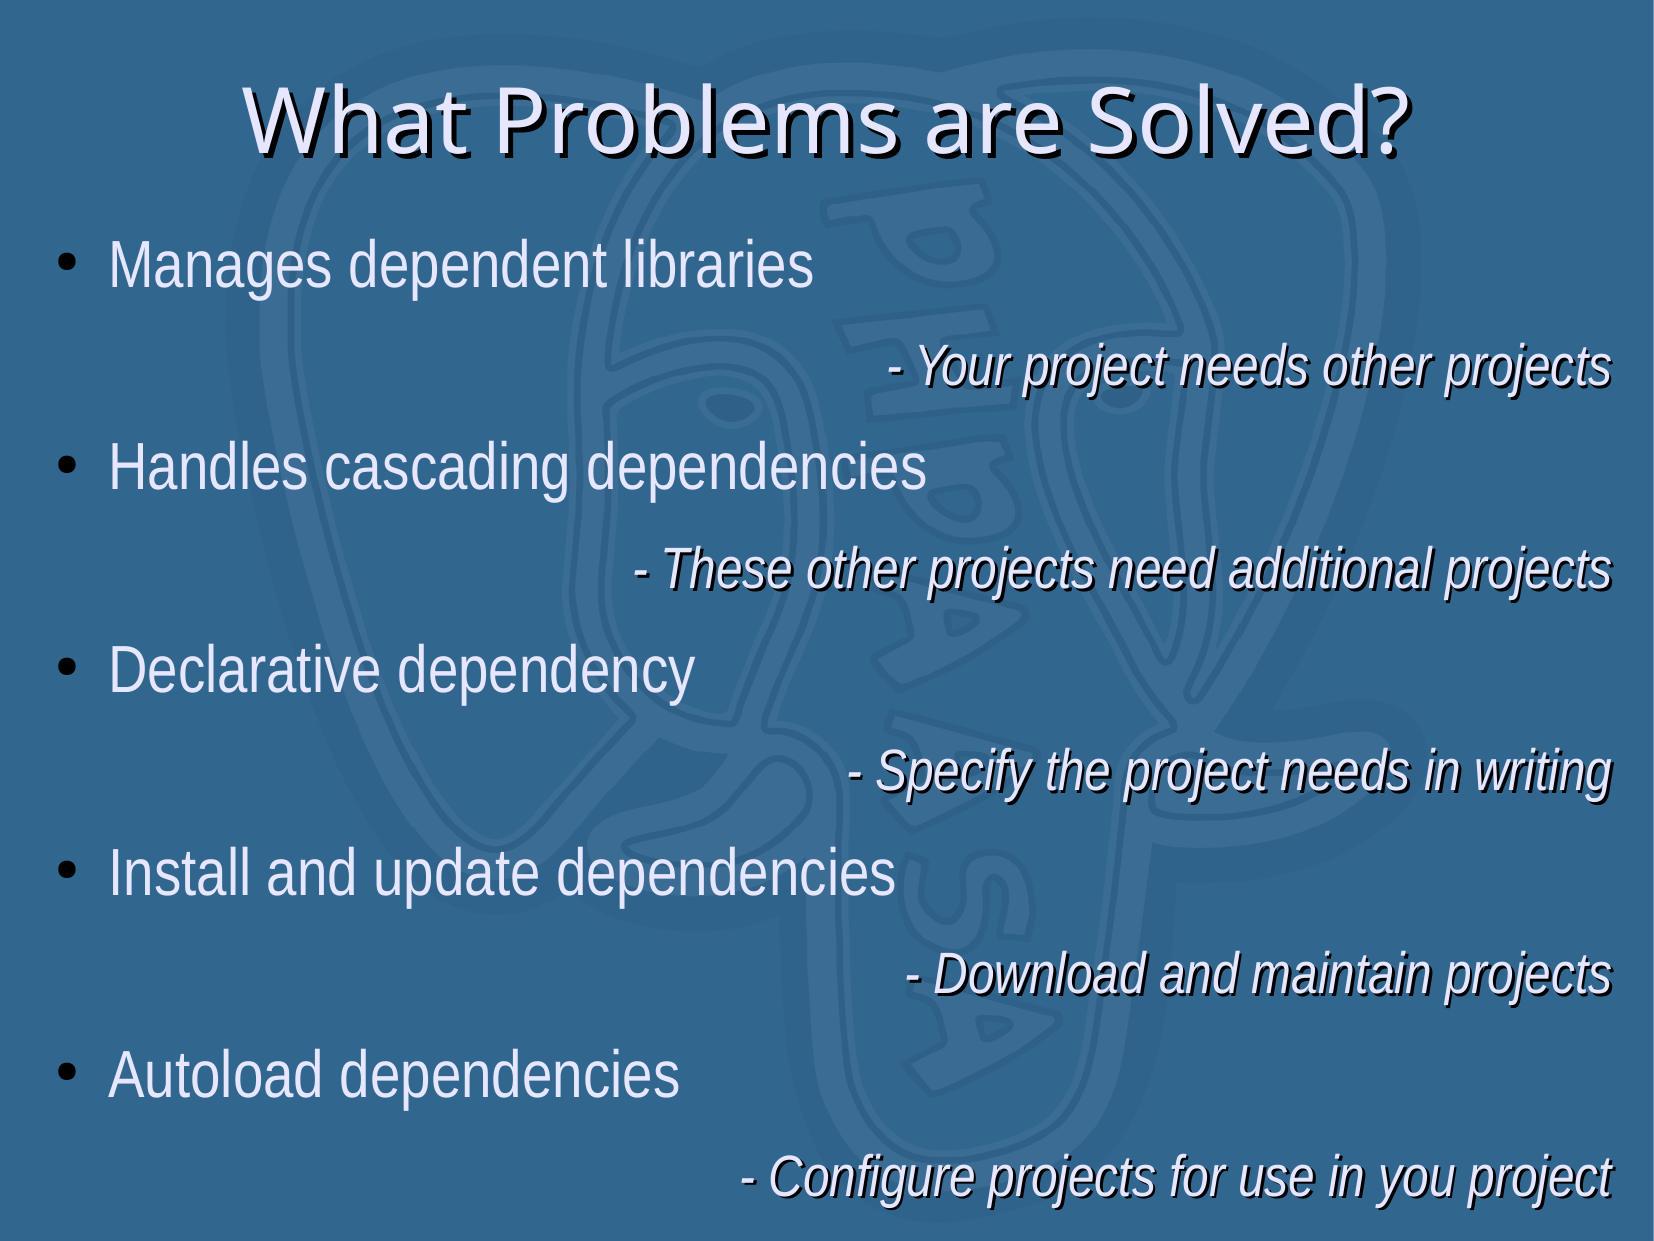

# What Problems are Solved?
Manages dependent libraries
- Your project needs other projects
Handles cascading dependencies
- These other projects need additional projects
Declarative dependency
- Specify the project needs in writing
Install and update dependencies
- Download and maintain projects
Autoload dependencies
- Configure projects for use in you project